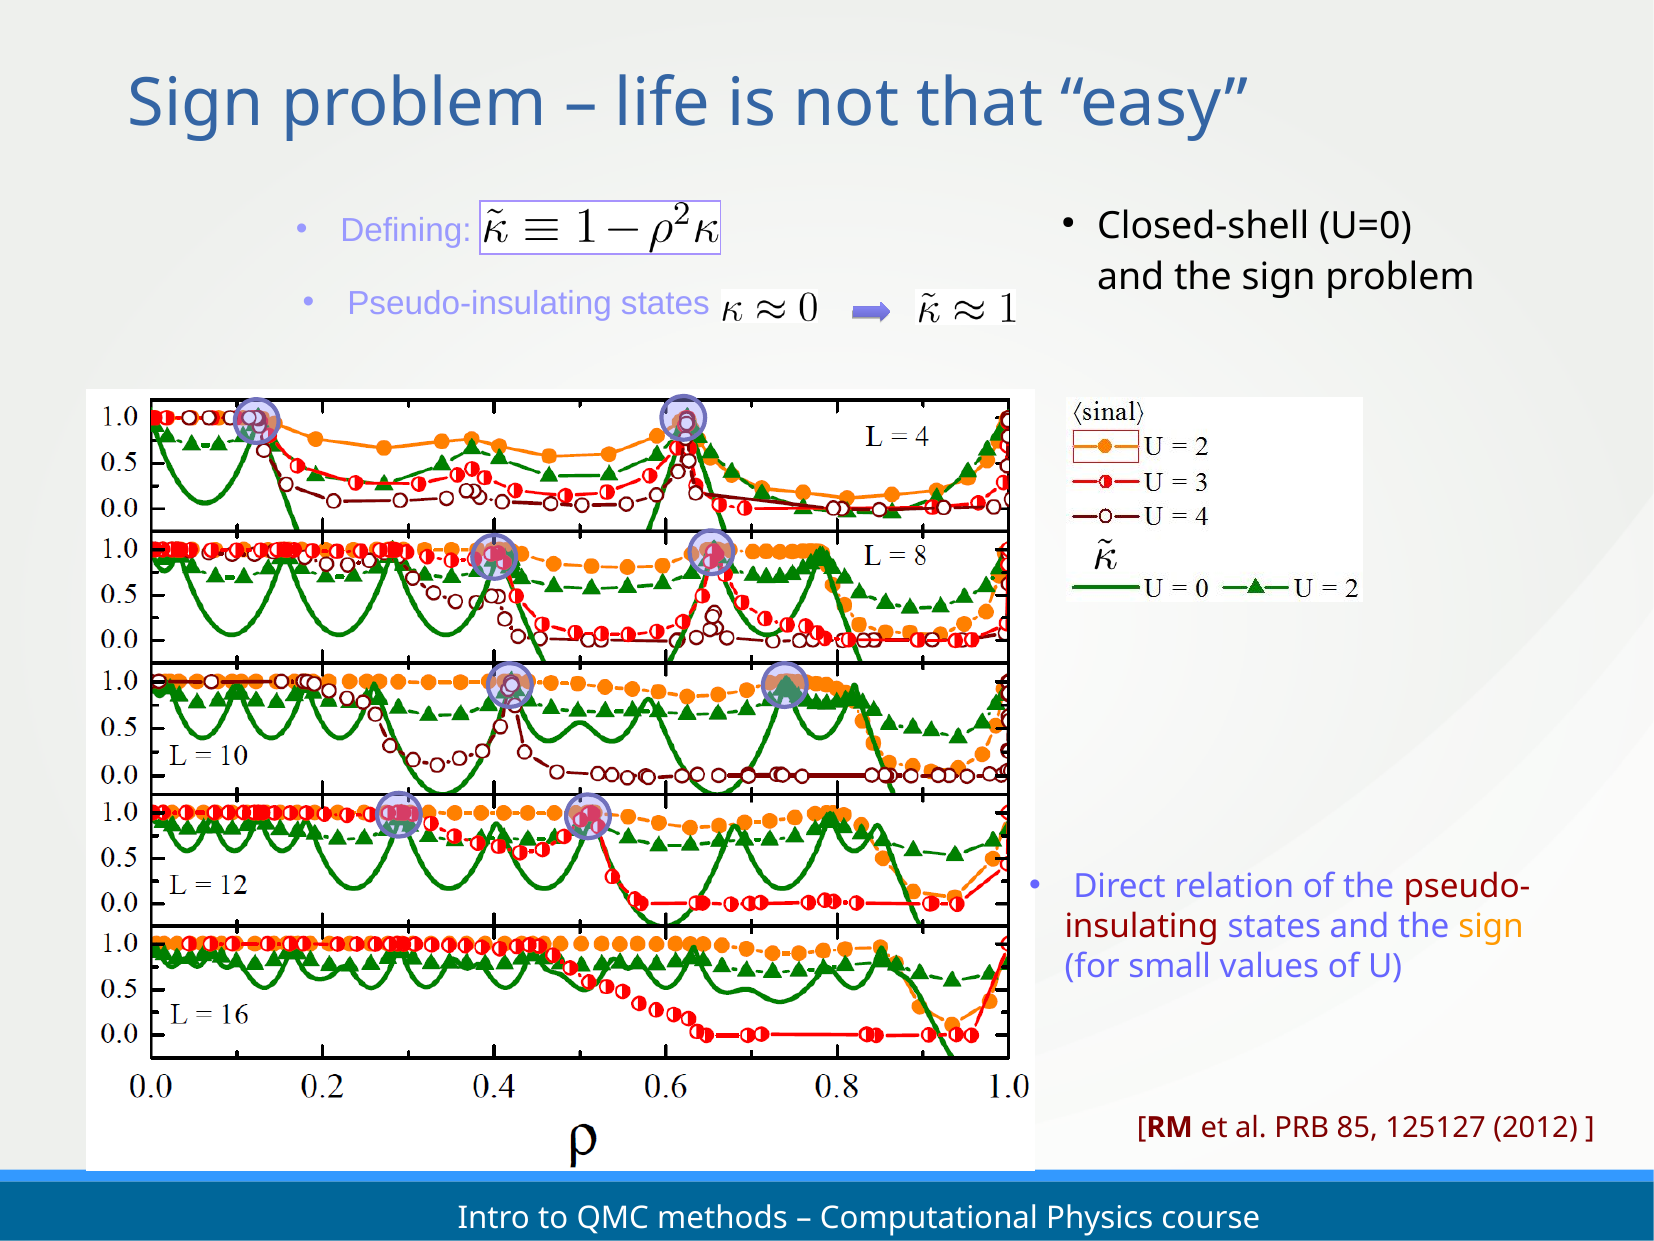

Sign problem – life is not that “easy”
Closed-shell (U=0)
and the sign problem
 Defining:
 Pseudo-insulating states
 Direct relation of the pseudo-insulating states and the sign (for small values of U)
[RM et al. PRB 85, 125127 (2012) ]